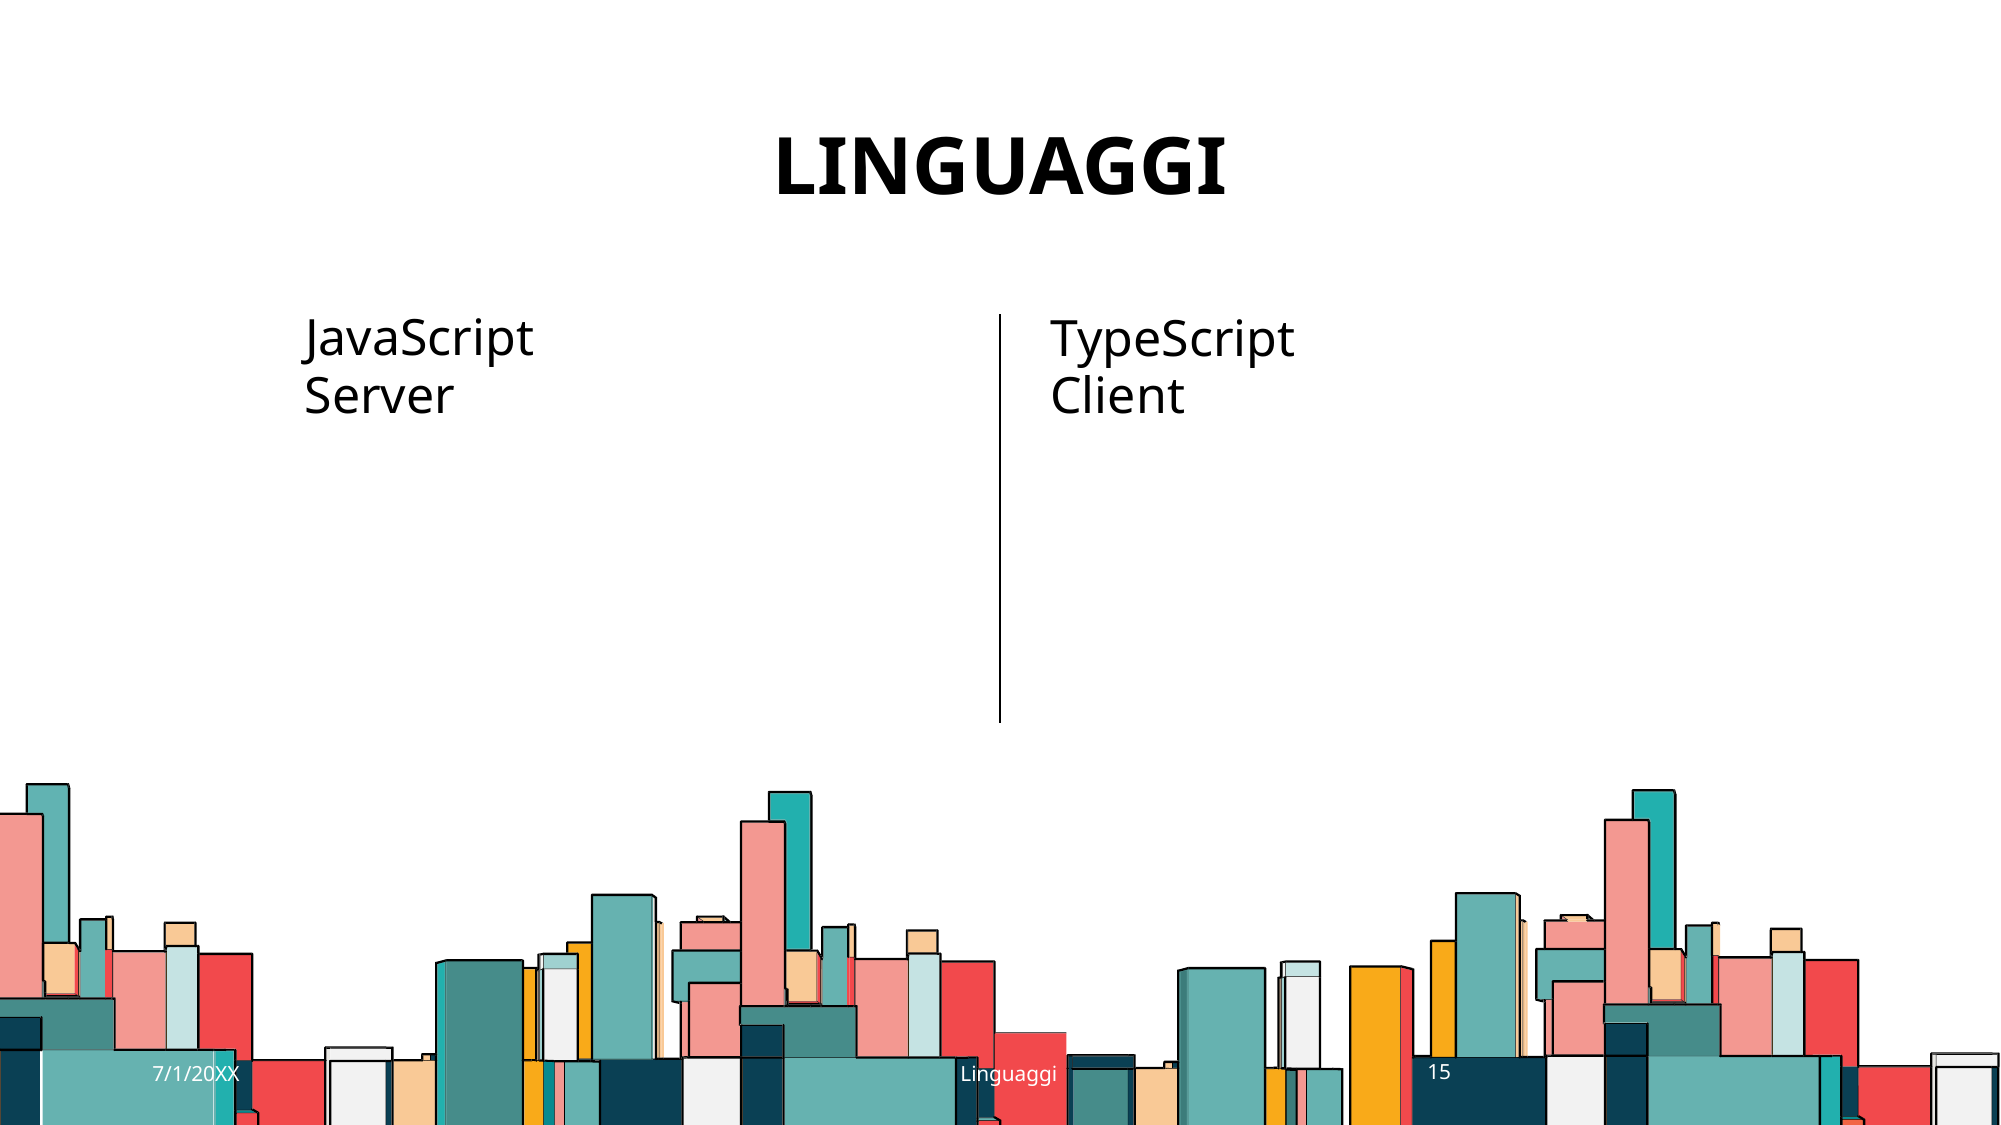

# Linguaggi
JavaScript
TypeScript
Client
Server
7/1/20XX
Linguaggi